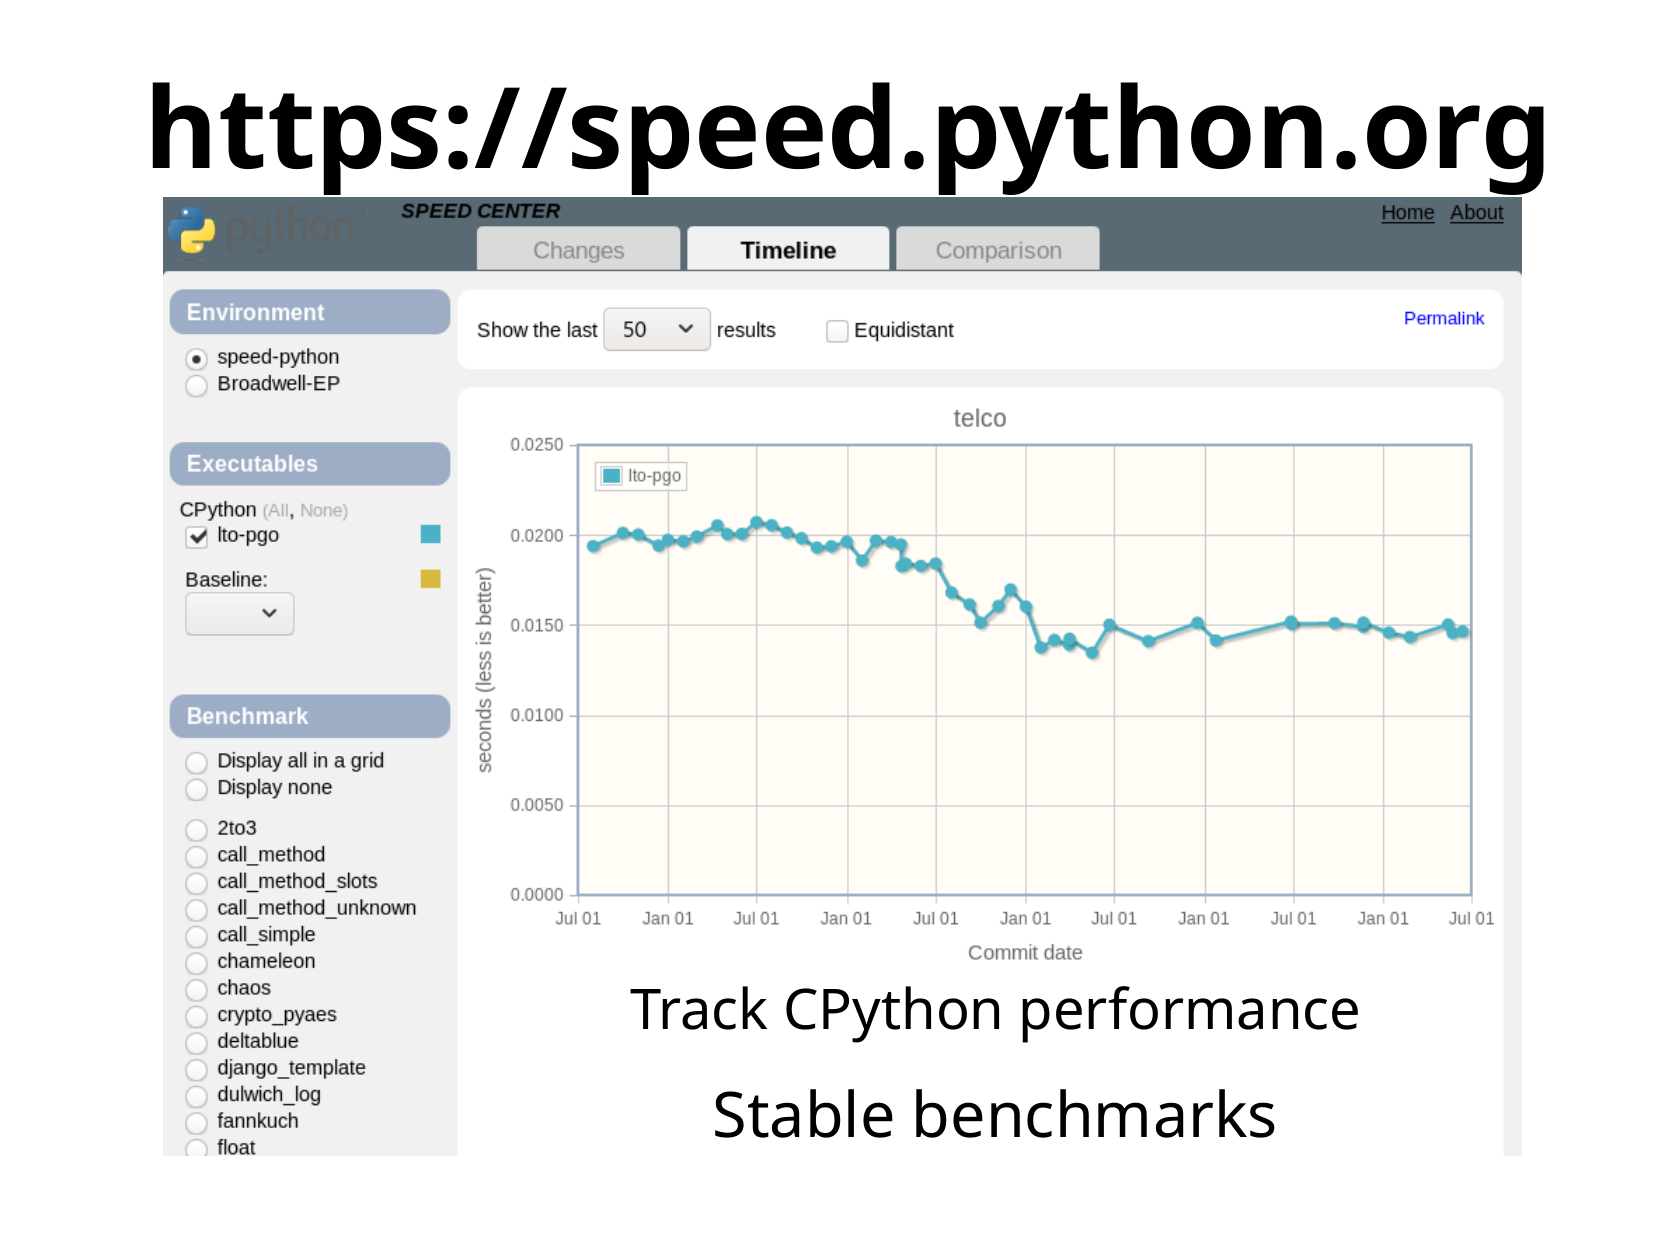

# https://speed.python.org
Track CPython performance
Stable benchmarks